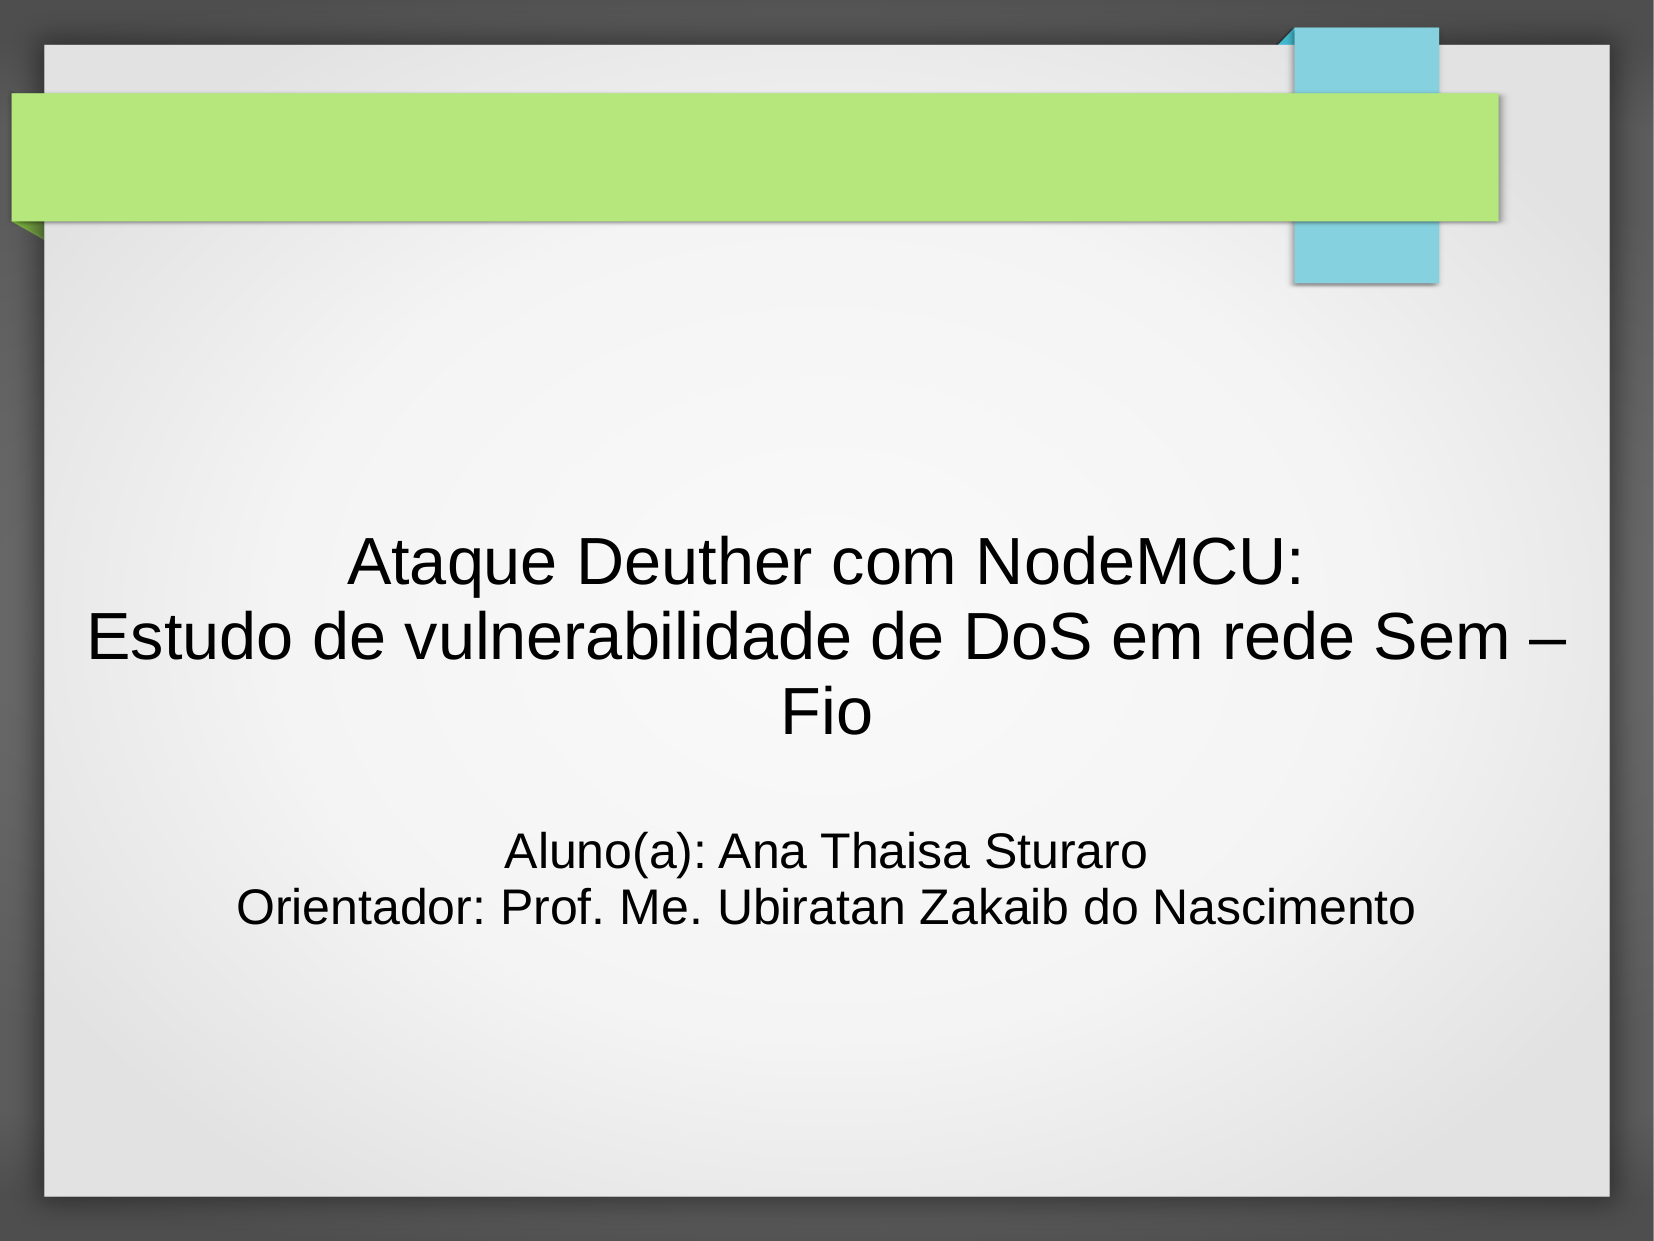

#
Ataque Deuther com NodeMCU:
Estudo de vulnerabilidade de DoS em rede Sem – Fio
Aluno(a): Ana Thaisa Sturaro
Orientador: Prof. Me. Ubiratan Zakaib do Nascimento